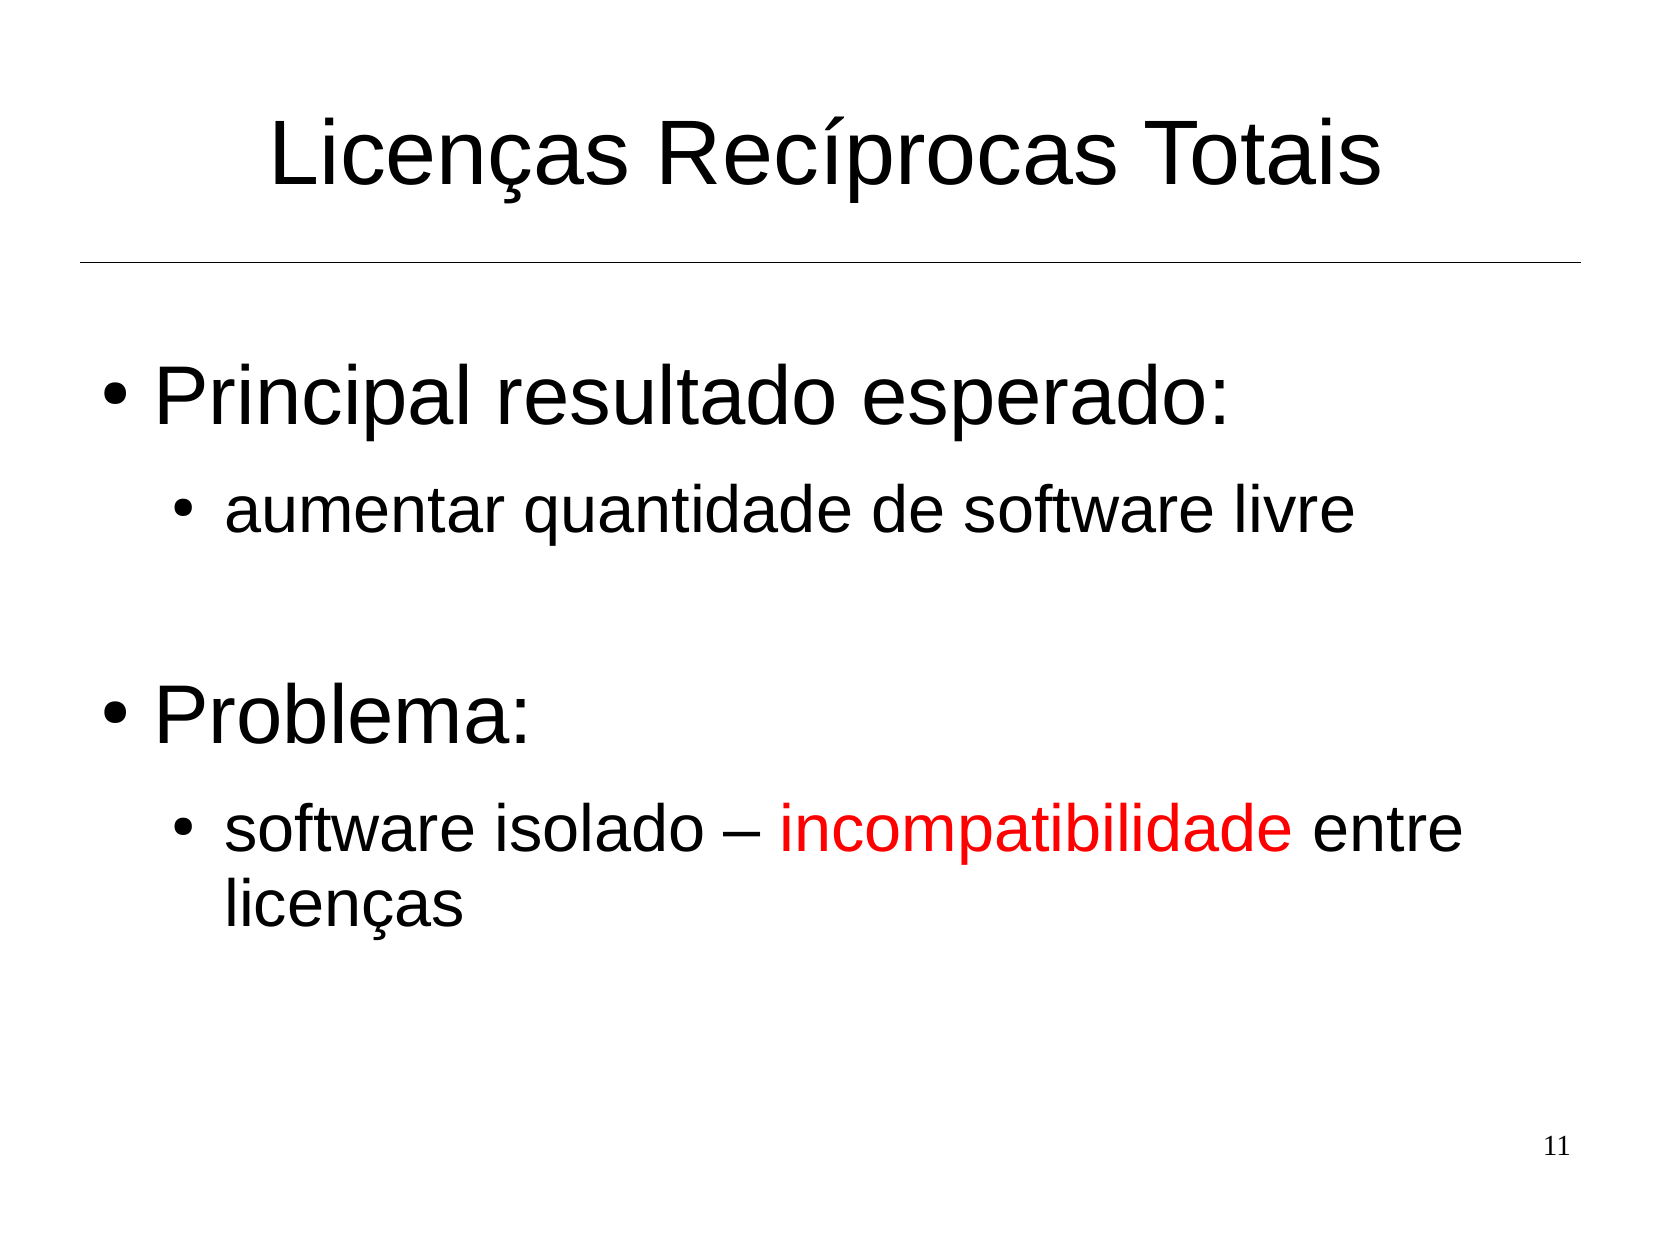

# Licenças Recíprocas Totais
Principal resultado esperado:
aumentar quantidade de software livre
Problema:
software isolado – incompatibilidade entre licenças
11